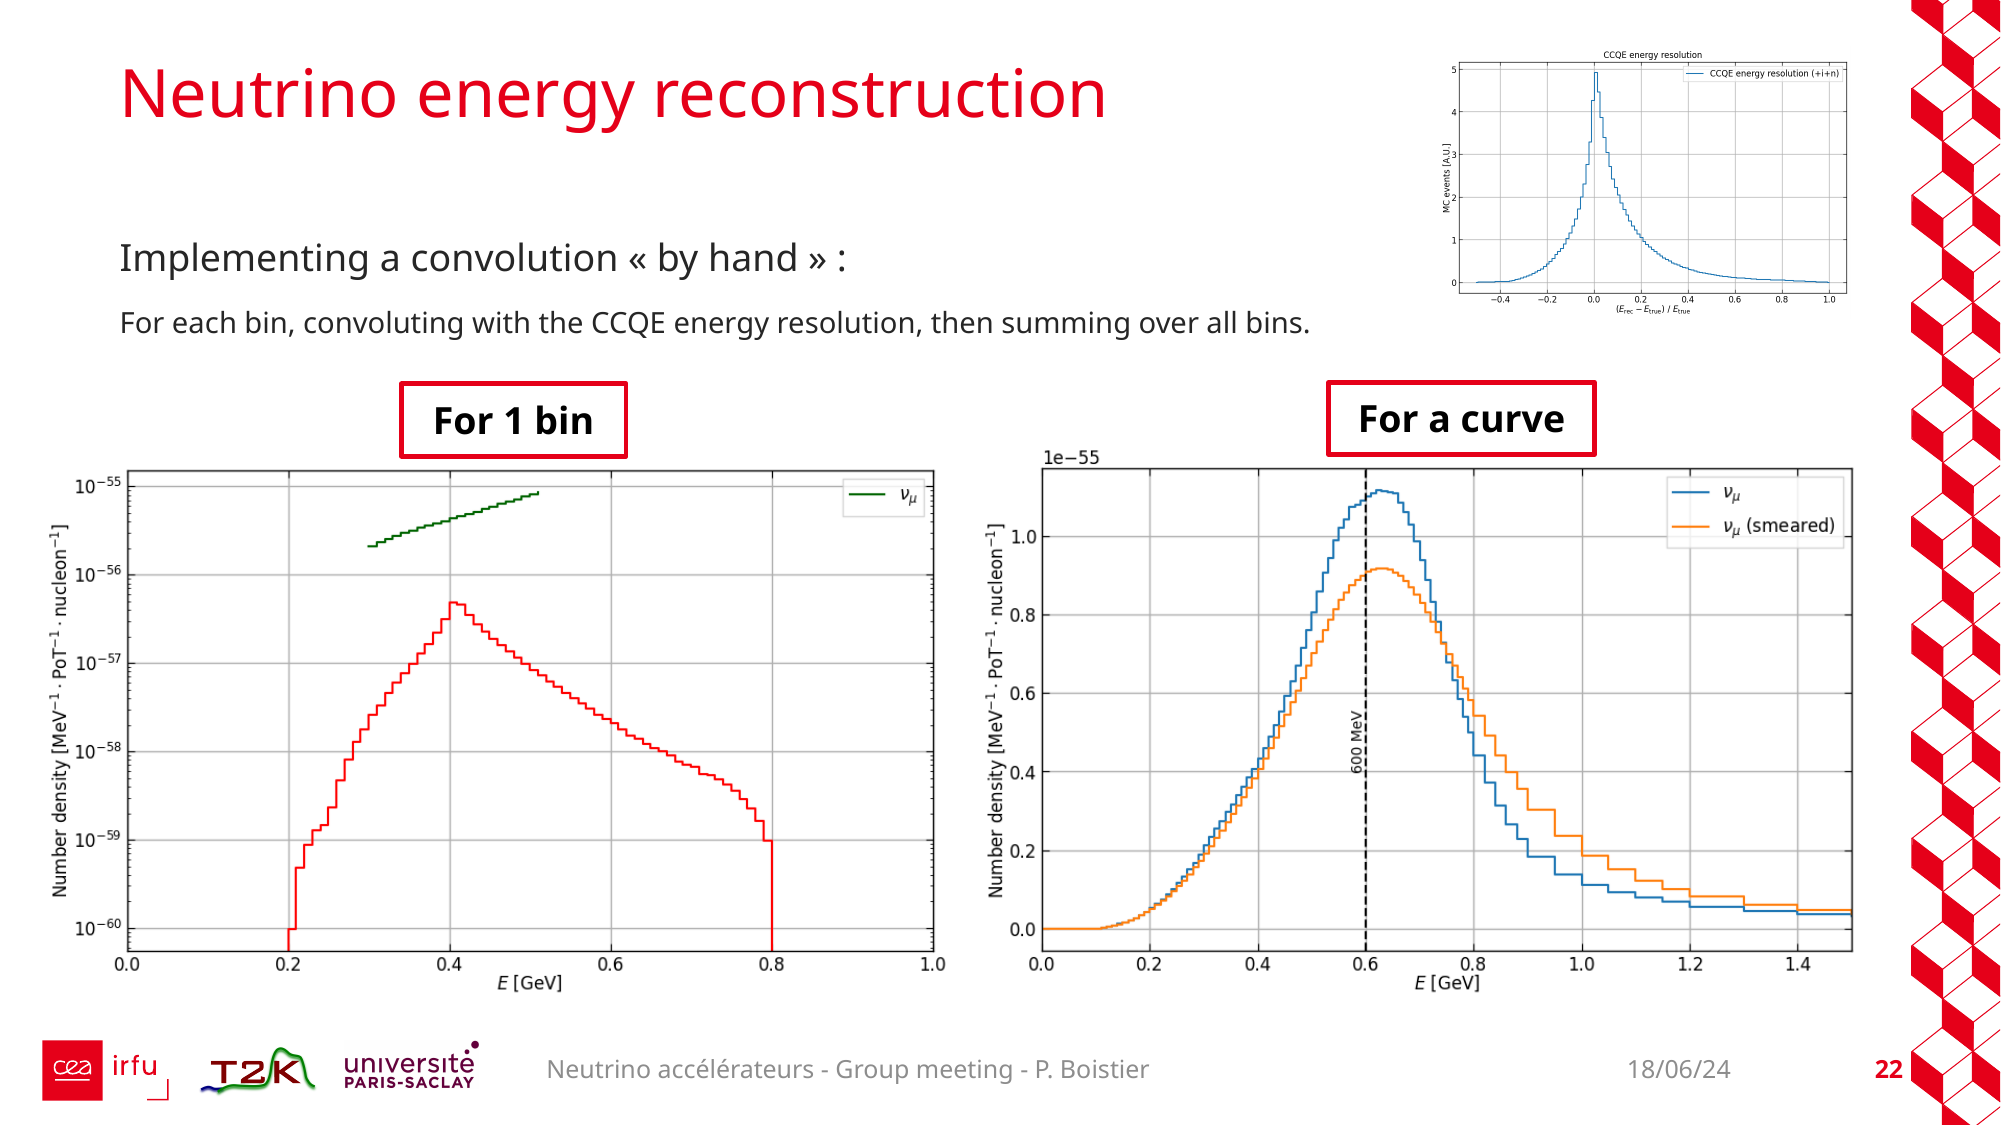

# Neutrino energy reconstruction
Implementing a convolution « by hand » :
For each bin, convoluting with the CCQE energy resolution, then summing over all bins.
For a curve
For 1 bin
Neutrino accélérateurs - Group meeting - P. Boistier
18/06/24
22